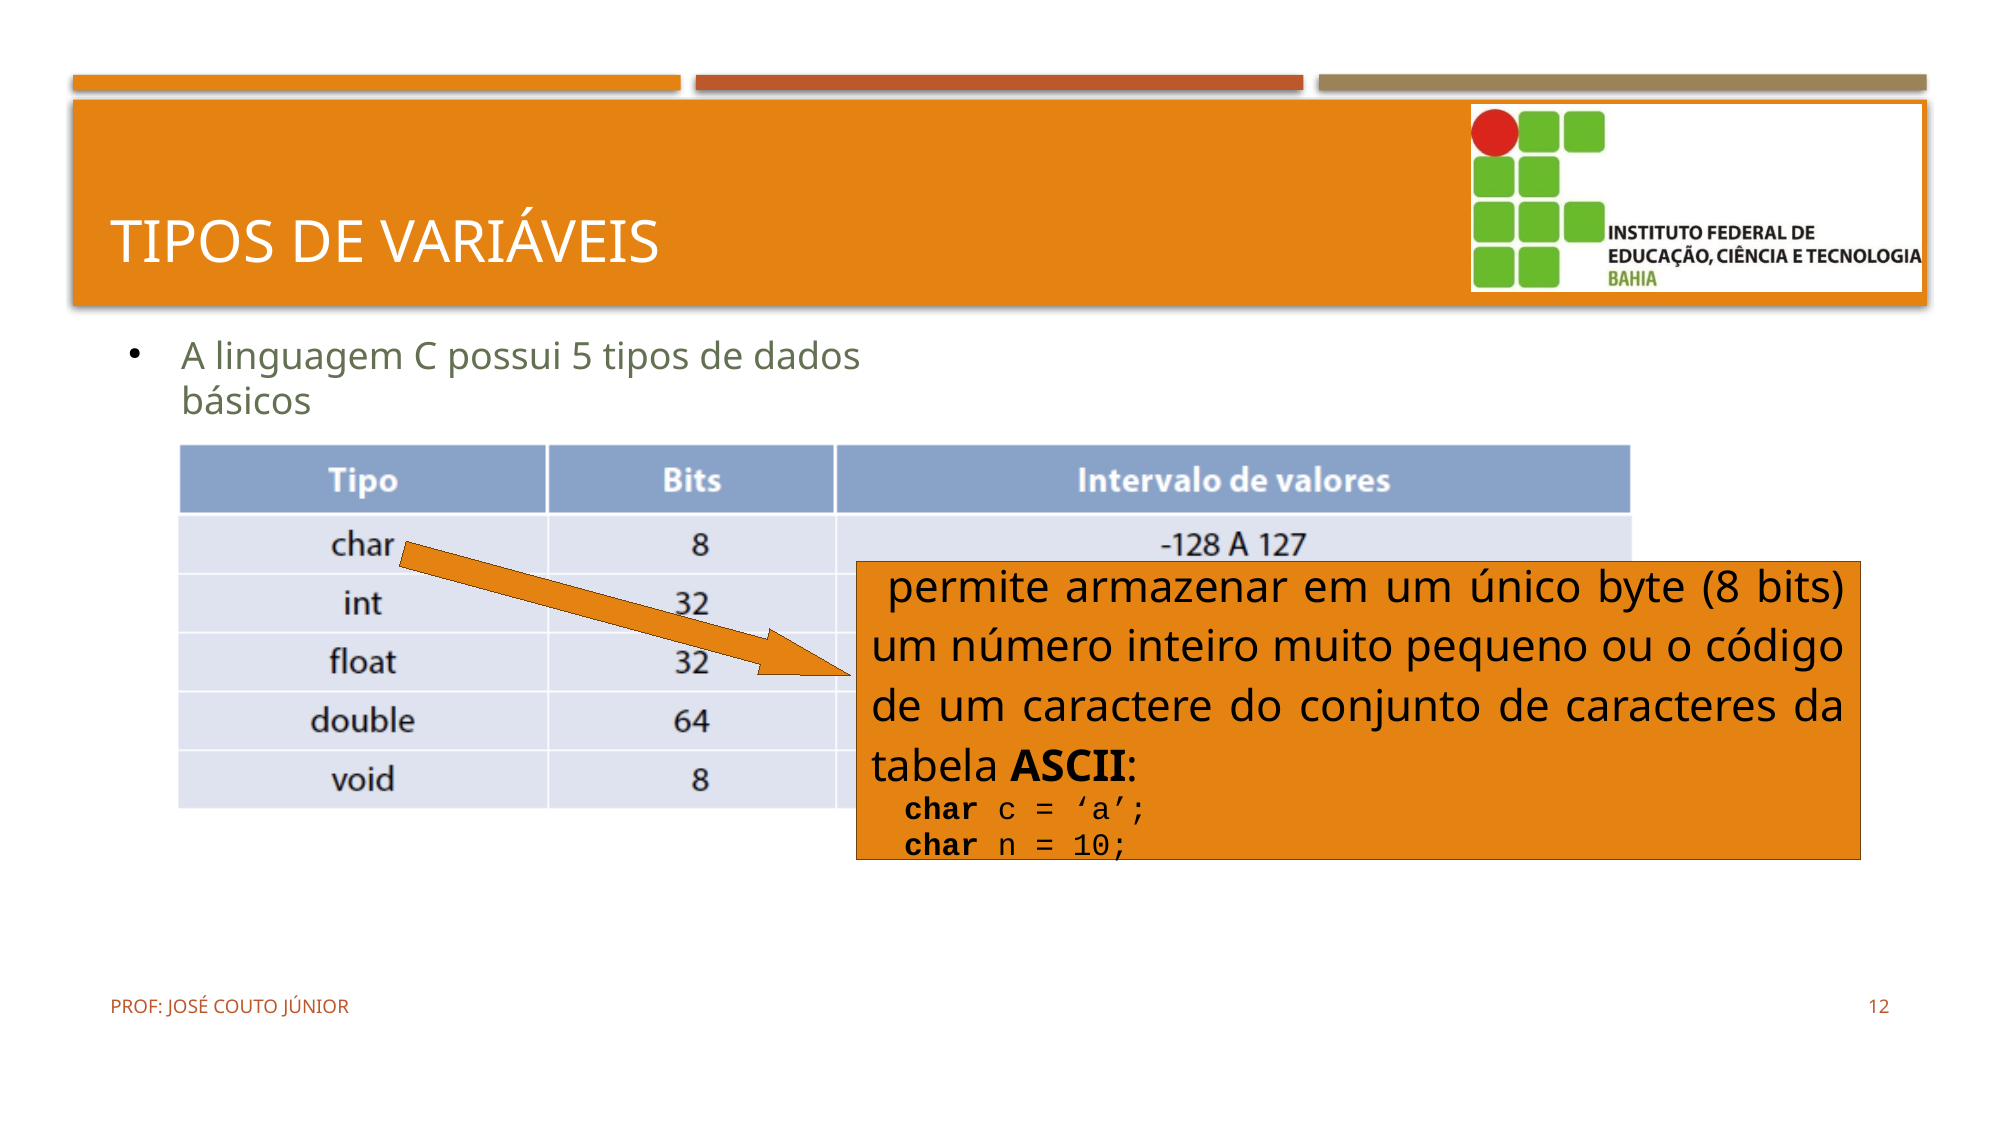

# tipos de Variáveis
A linguagem C possui 5 tipos de dados básicos
permite armazenar em um único byte (8 bits) um número inteiro muito pequeno ou o código de um caractere do con­junto de caracteres da tabela ASCII:
char c = ‘a’;
char n = 10;
Prof: José Couto Júnior
12